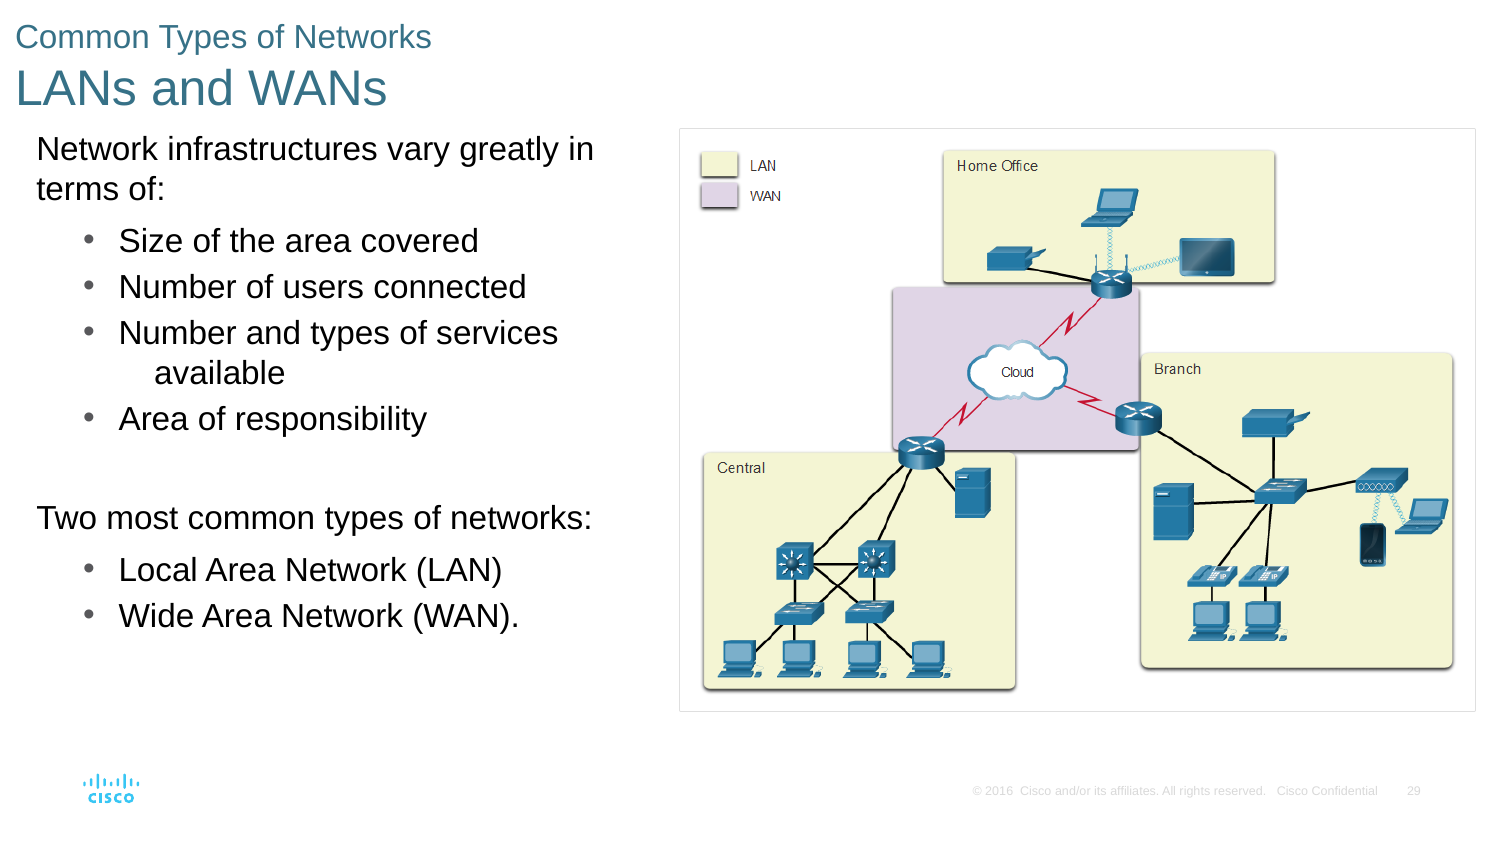

# Common Types of Networks LANs and WANs
Network infrastructures vary greatly in terms of:
Size of the area covered
Number of users connected
Number and types of services available
Area of responsibility
Two most common types of networks:
Local Area Network (LAN)
Wide Area Network (WAN).